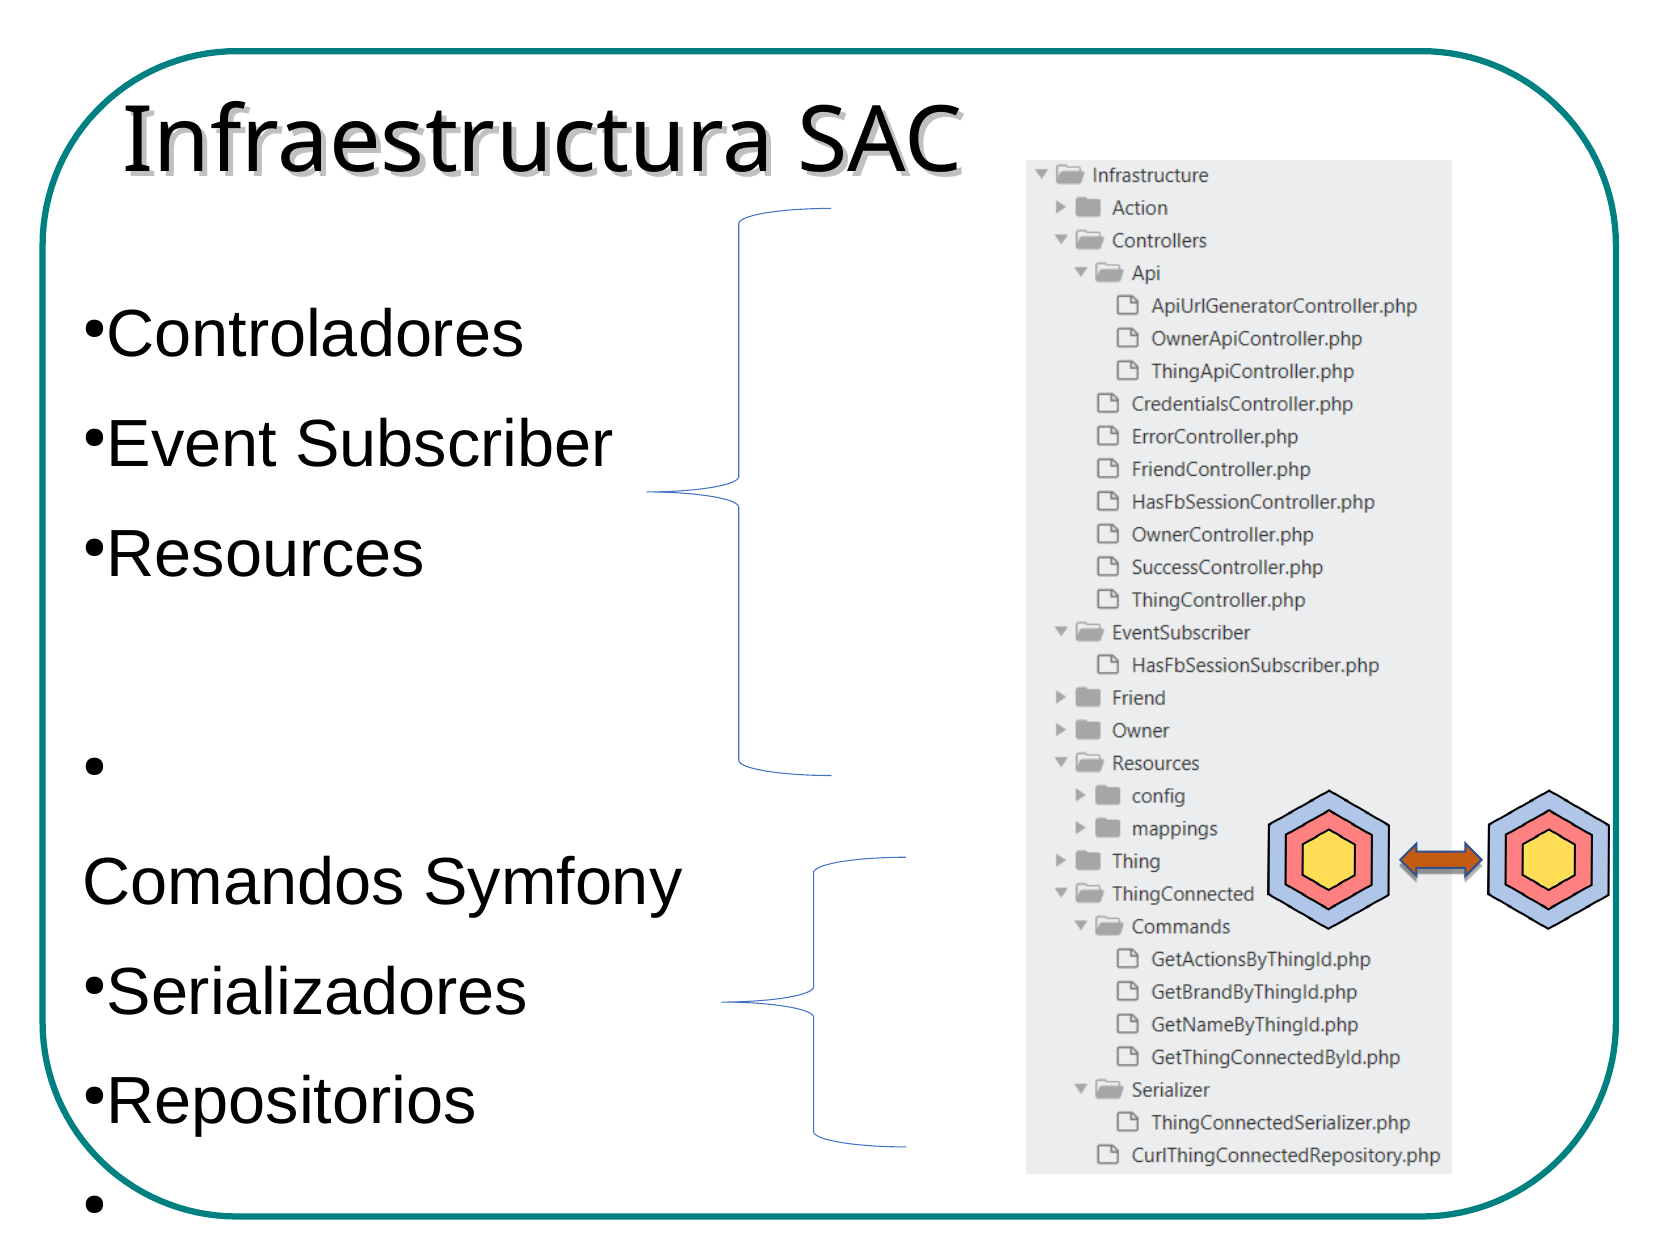

# Infraestructura SAC
Controladores
Event Subscriber
Resources
Comandos Symfony
Serializadores
Repositorios